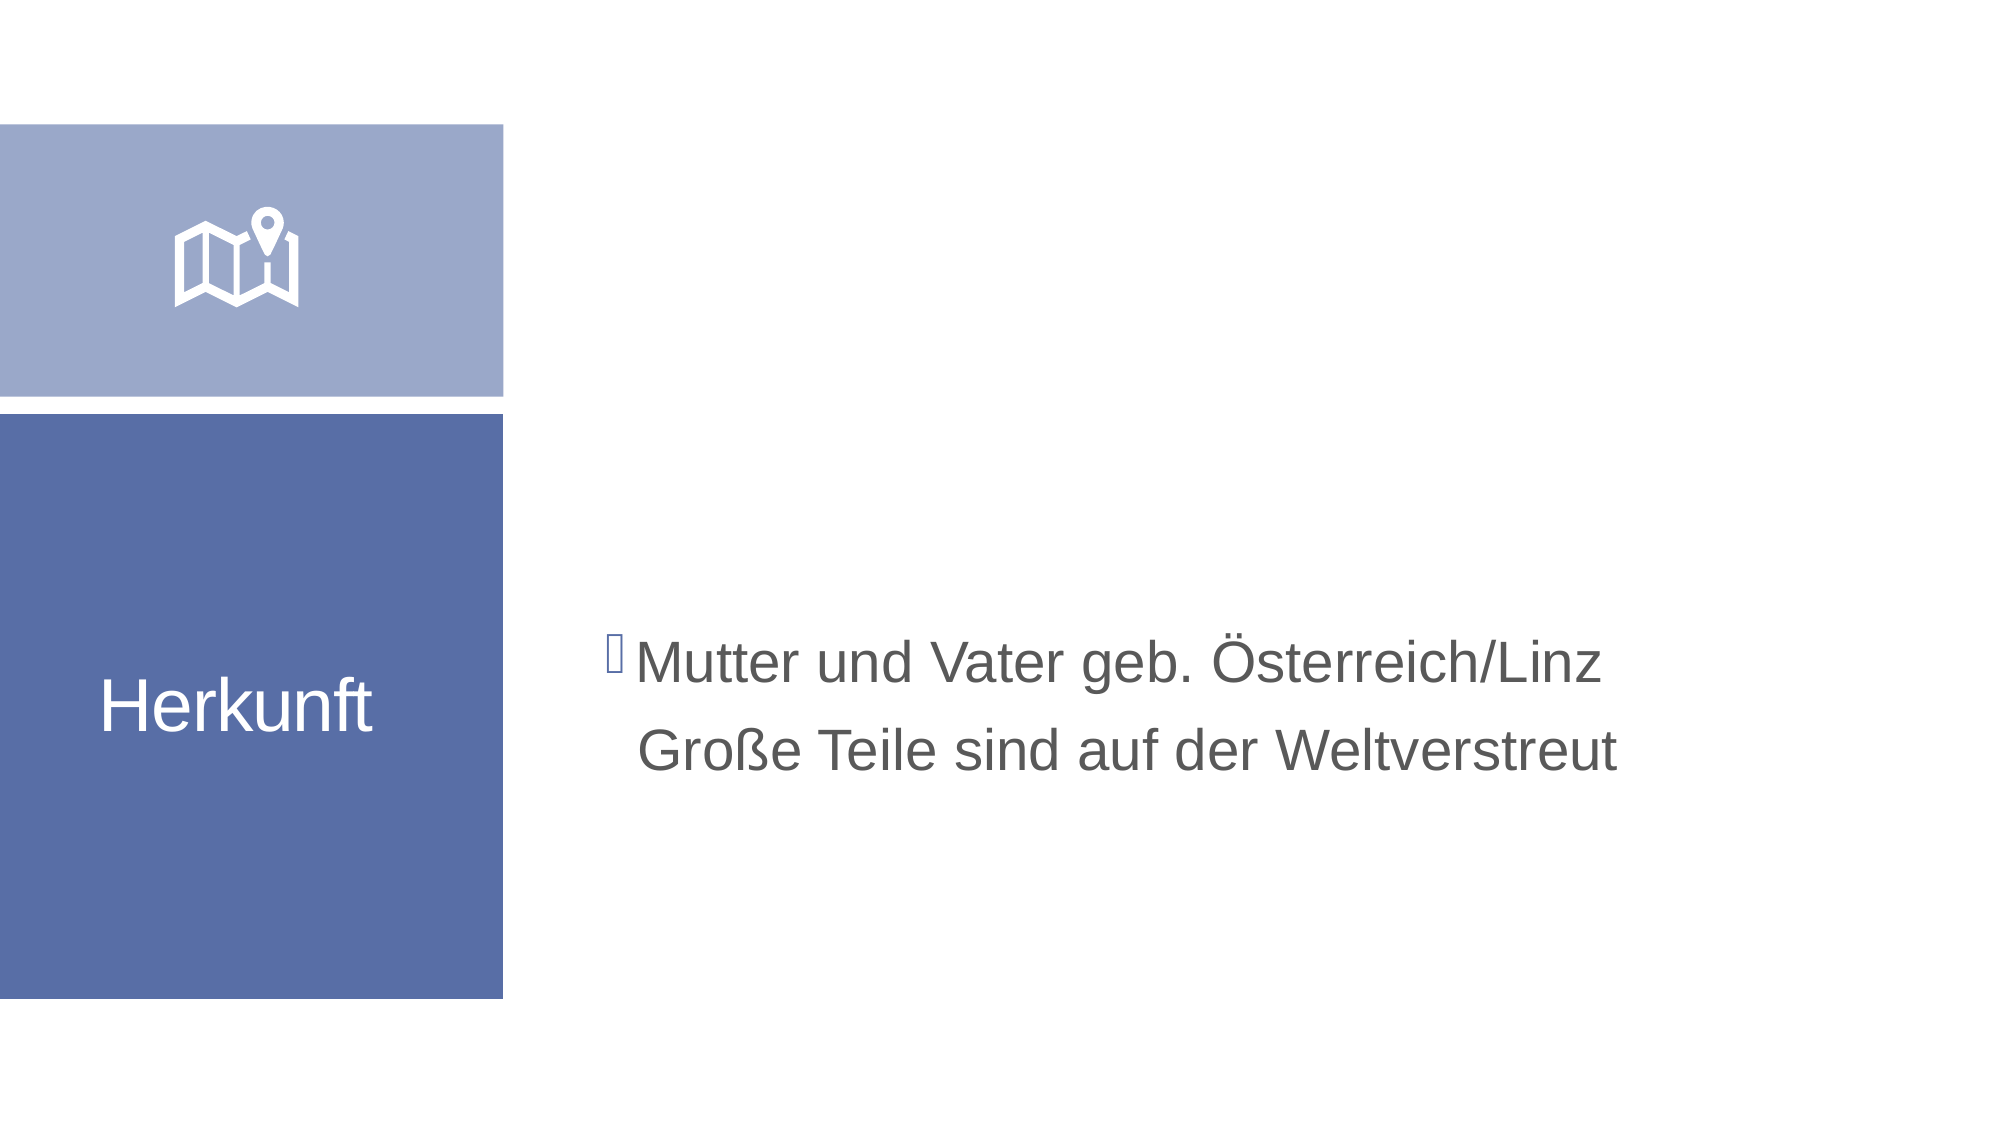

# Herkunft
Mutter und Vater geb. Österreich/Linz
 Große Teile sind auf der Weltverstreut